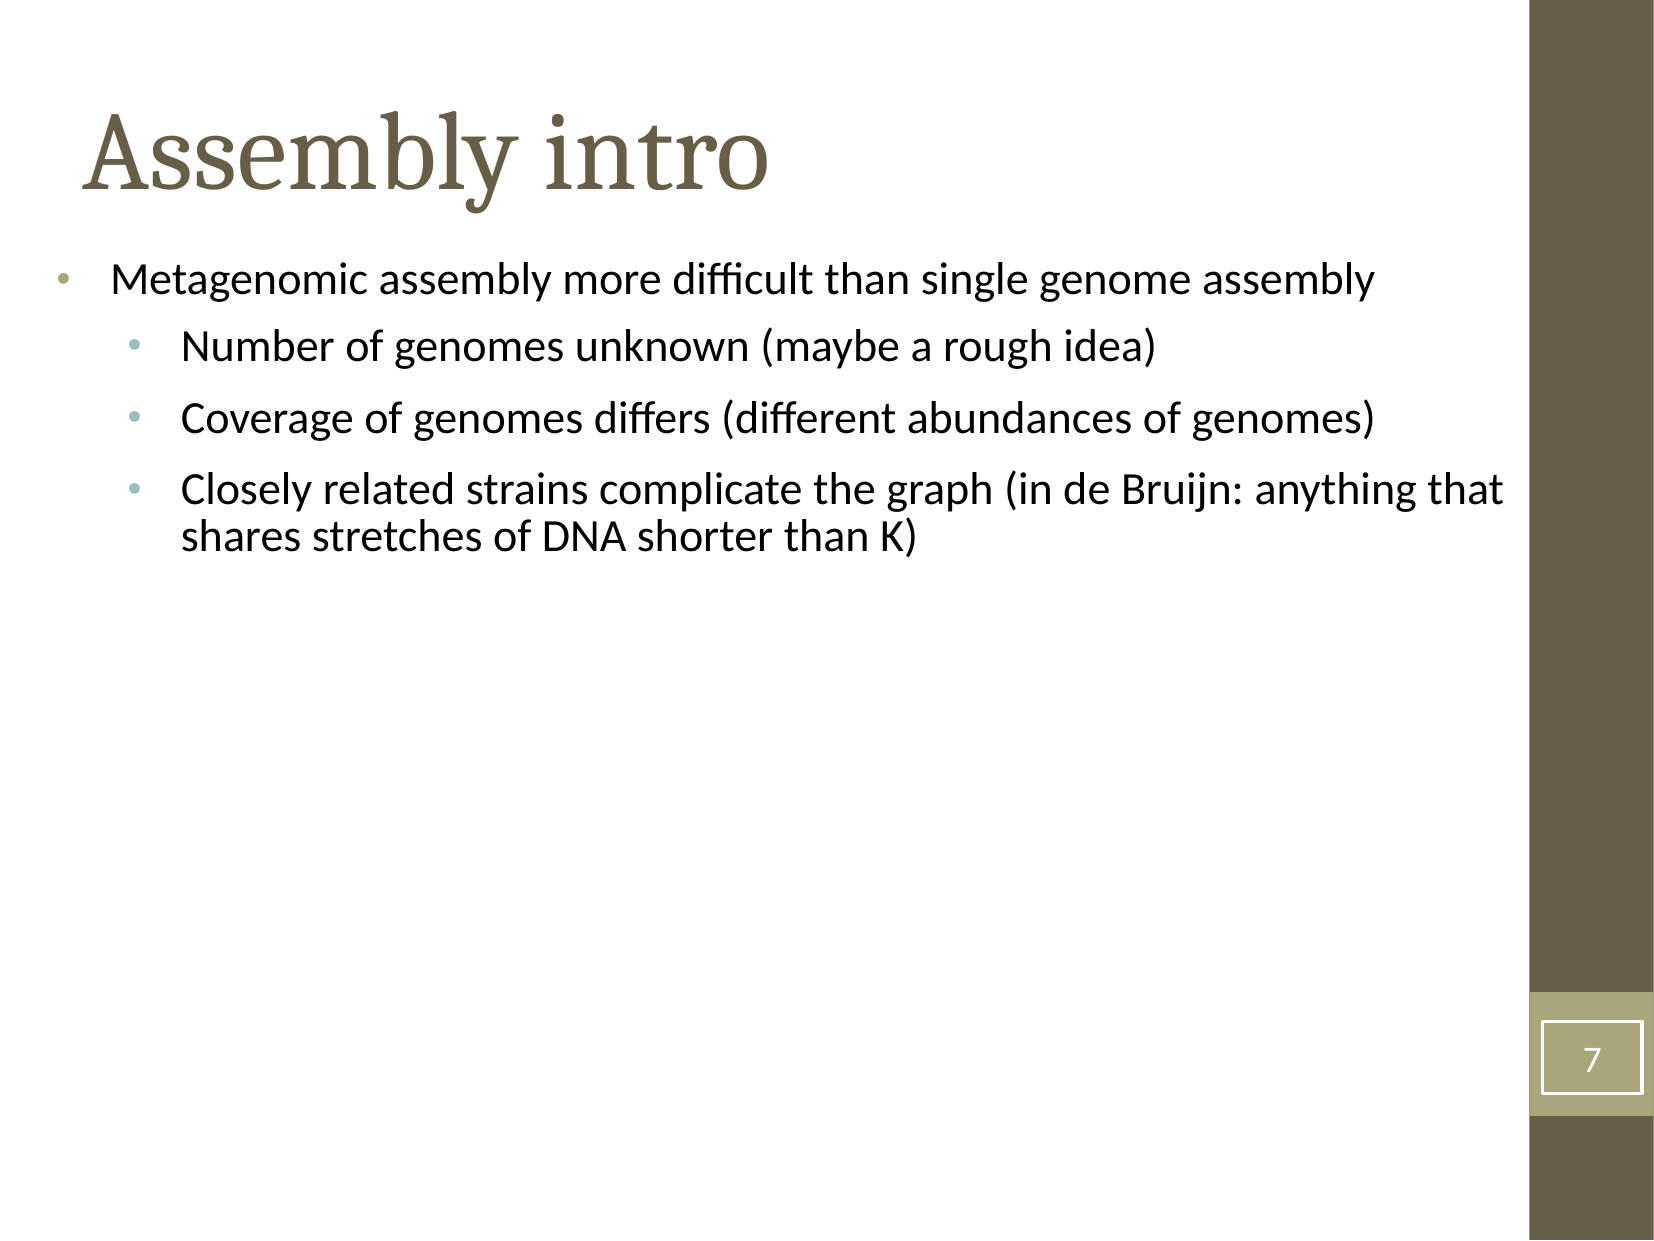

# Assembly intro
Metagenomic assembly more difficult than single genome assembly
Number of genomes unknown (maybe a rough idea)
Coverage of genomes differs (different abundances of genomes)
Closely related strains complicate the graph (in de Bruijn: anything that shares stretches of DNA shorter than K)
7